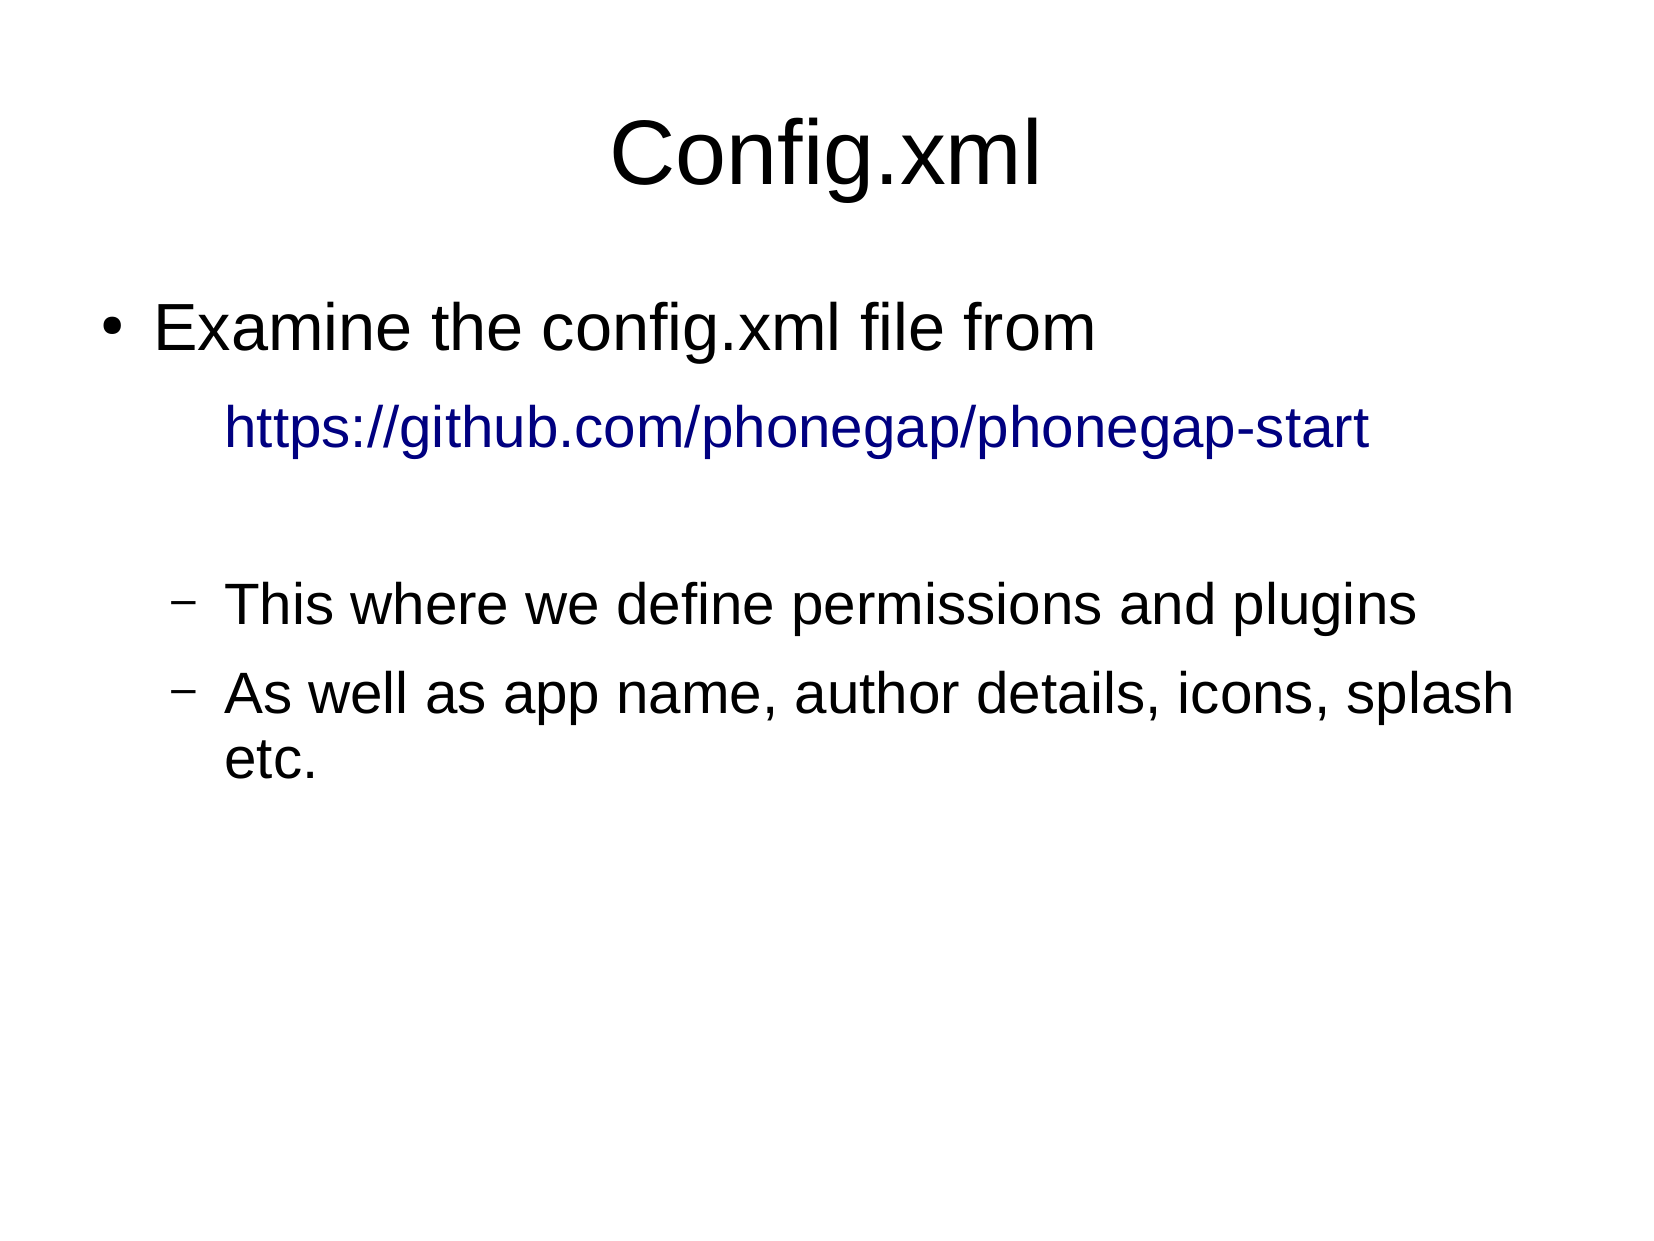

# Config.xml
Examine the config.xml file from
https://github.com/phonegap/phonegap-start
This where we define permissions and plugins
As well as app name, author details, icons, splash etc.